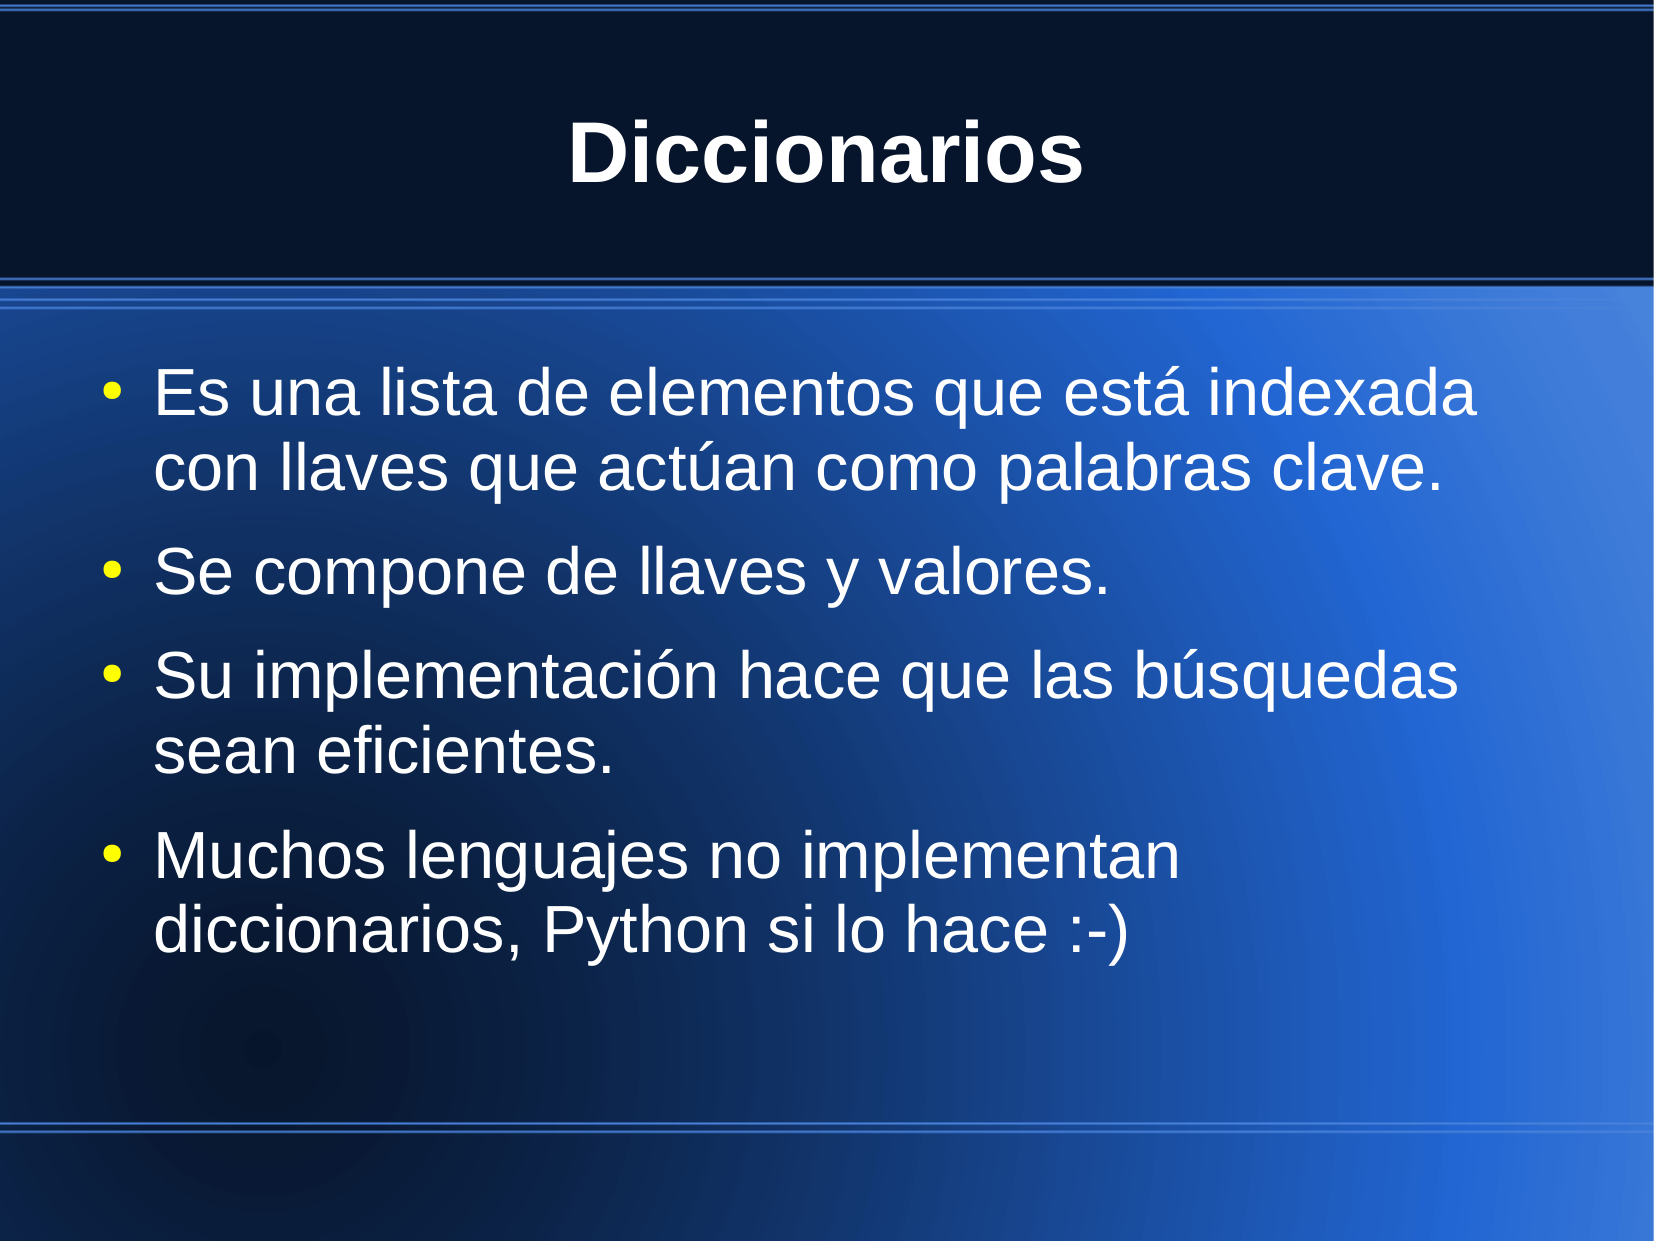

# Diccionarios
Es una lista de elementos que está indexada con llaves que actúan como palabras clave.
Se compone de llaves y valores.
Su implementación hace que las búsquedas sean eficientes.
Muchos lenguajes no implementan diccionarios, Python si lo hace :-)